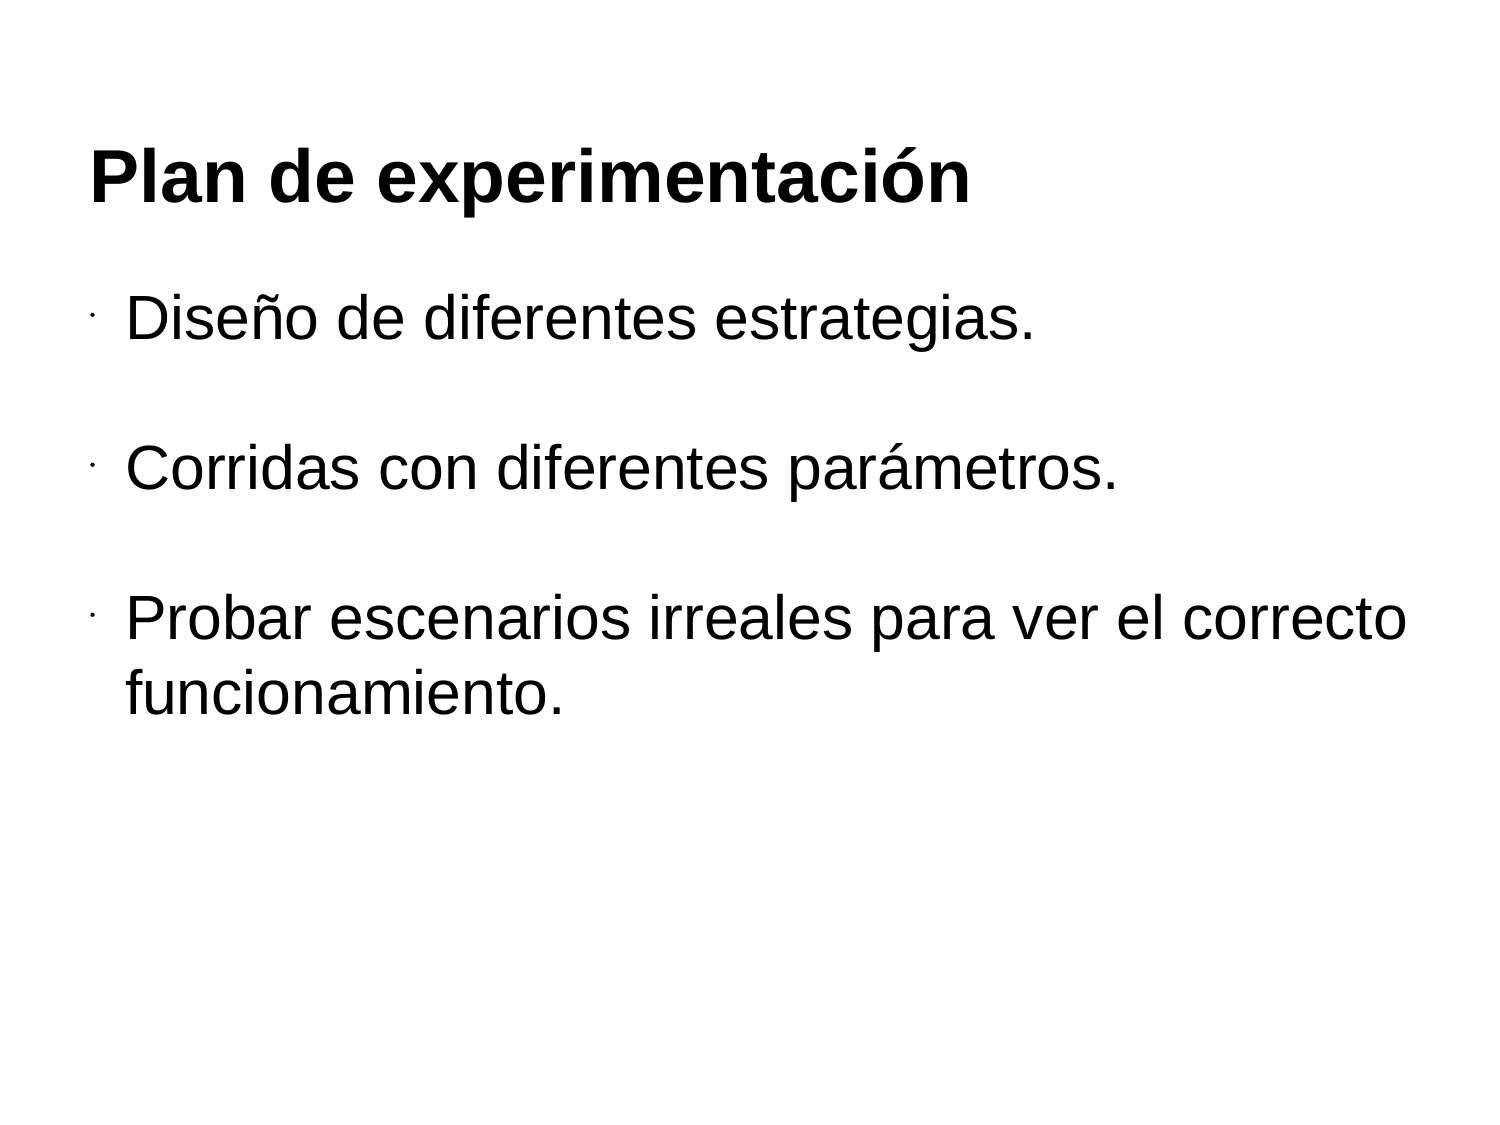

Plan de experimentación
Diseño de diferentes estrategias.
Corridas con diferentes parámetros.
Probar escenarios irreales para ver el correcto funcionamiento.